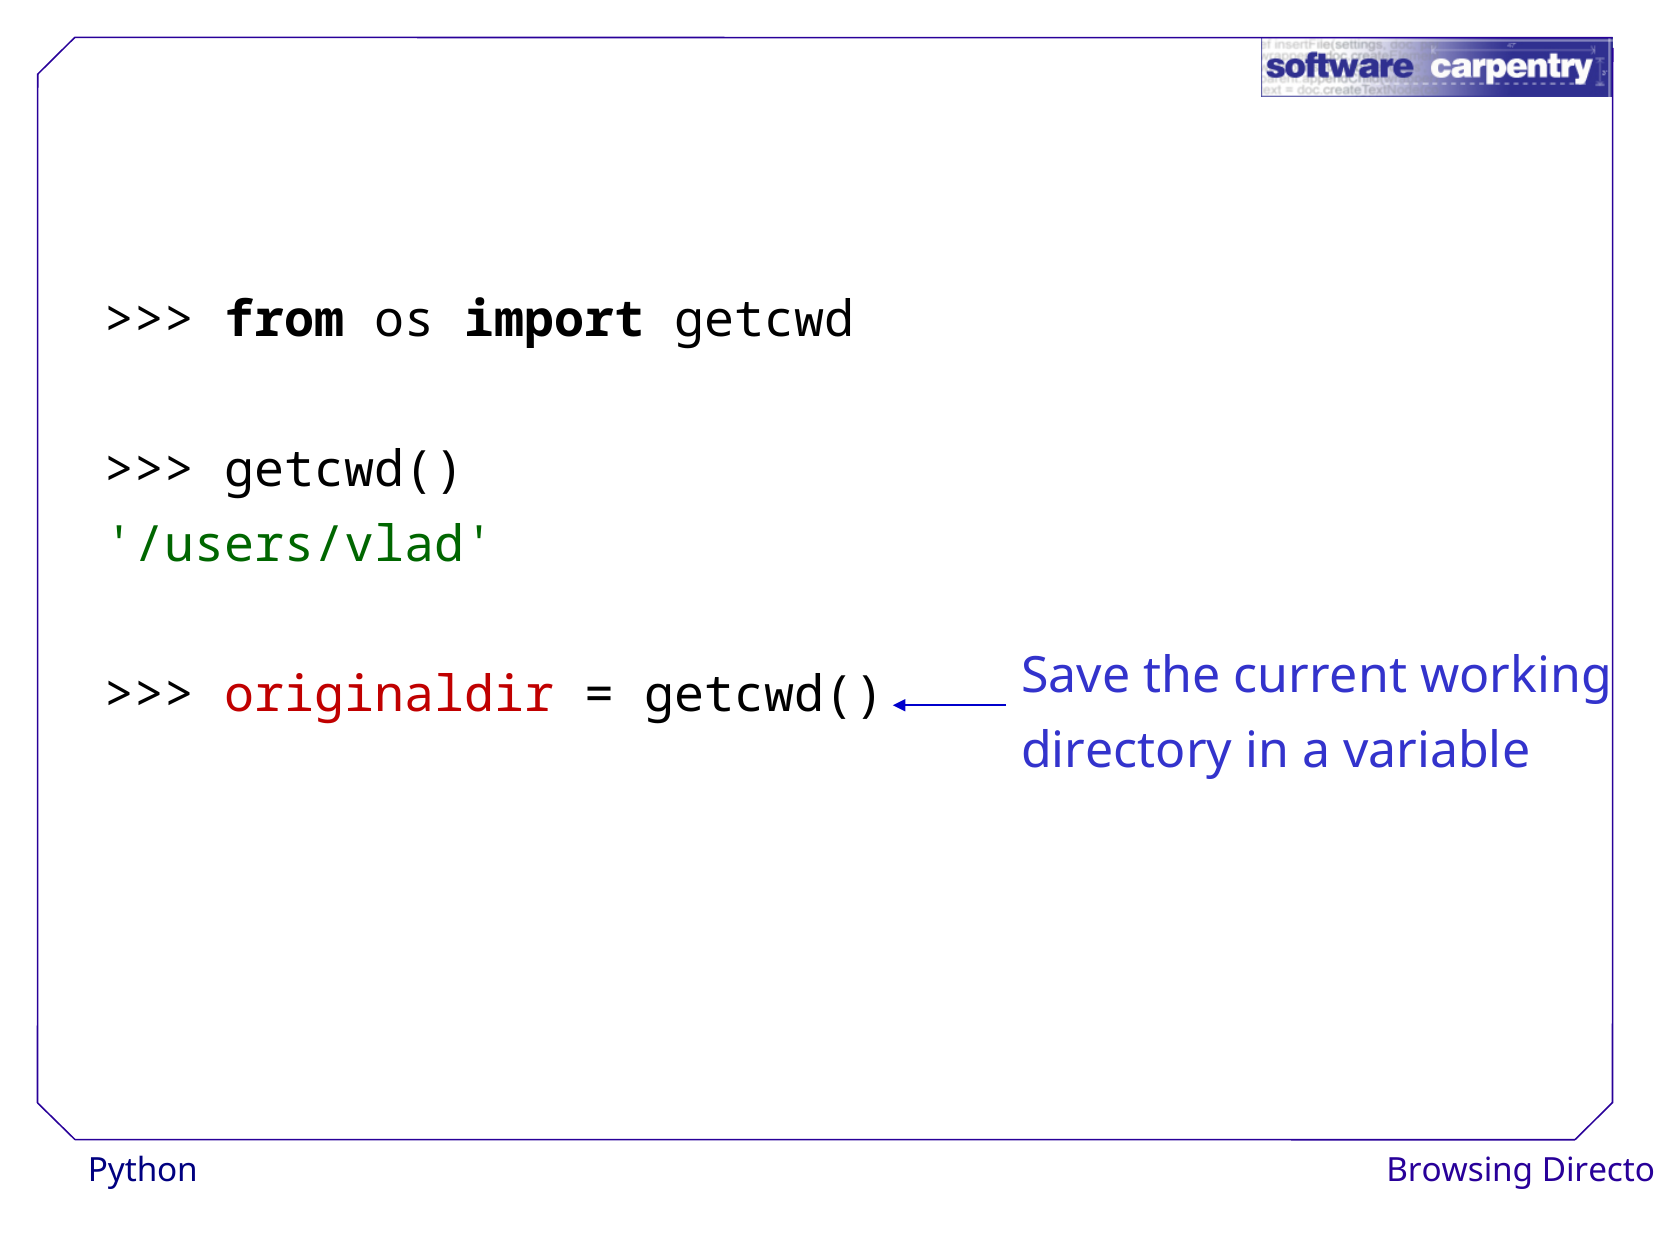

>>> from os import getcwd
>>> getcwd()
'/users/vlad'
>>> originaldir = getcwd()
Save the current working
directory in a variable